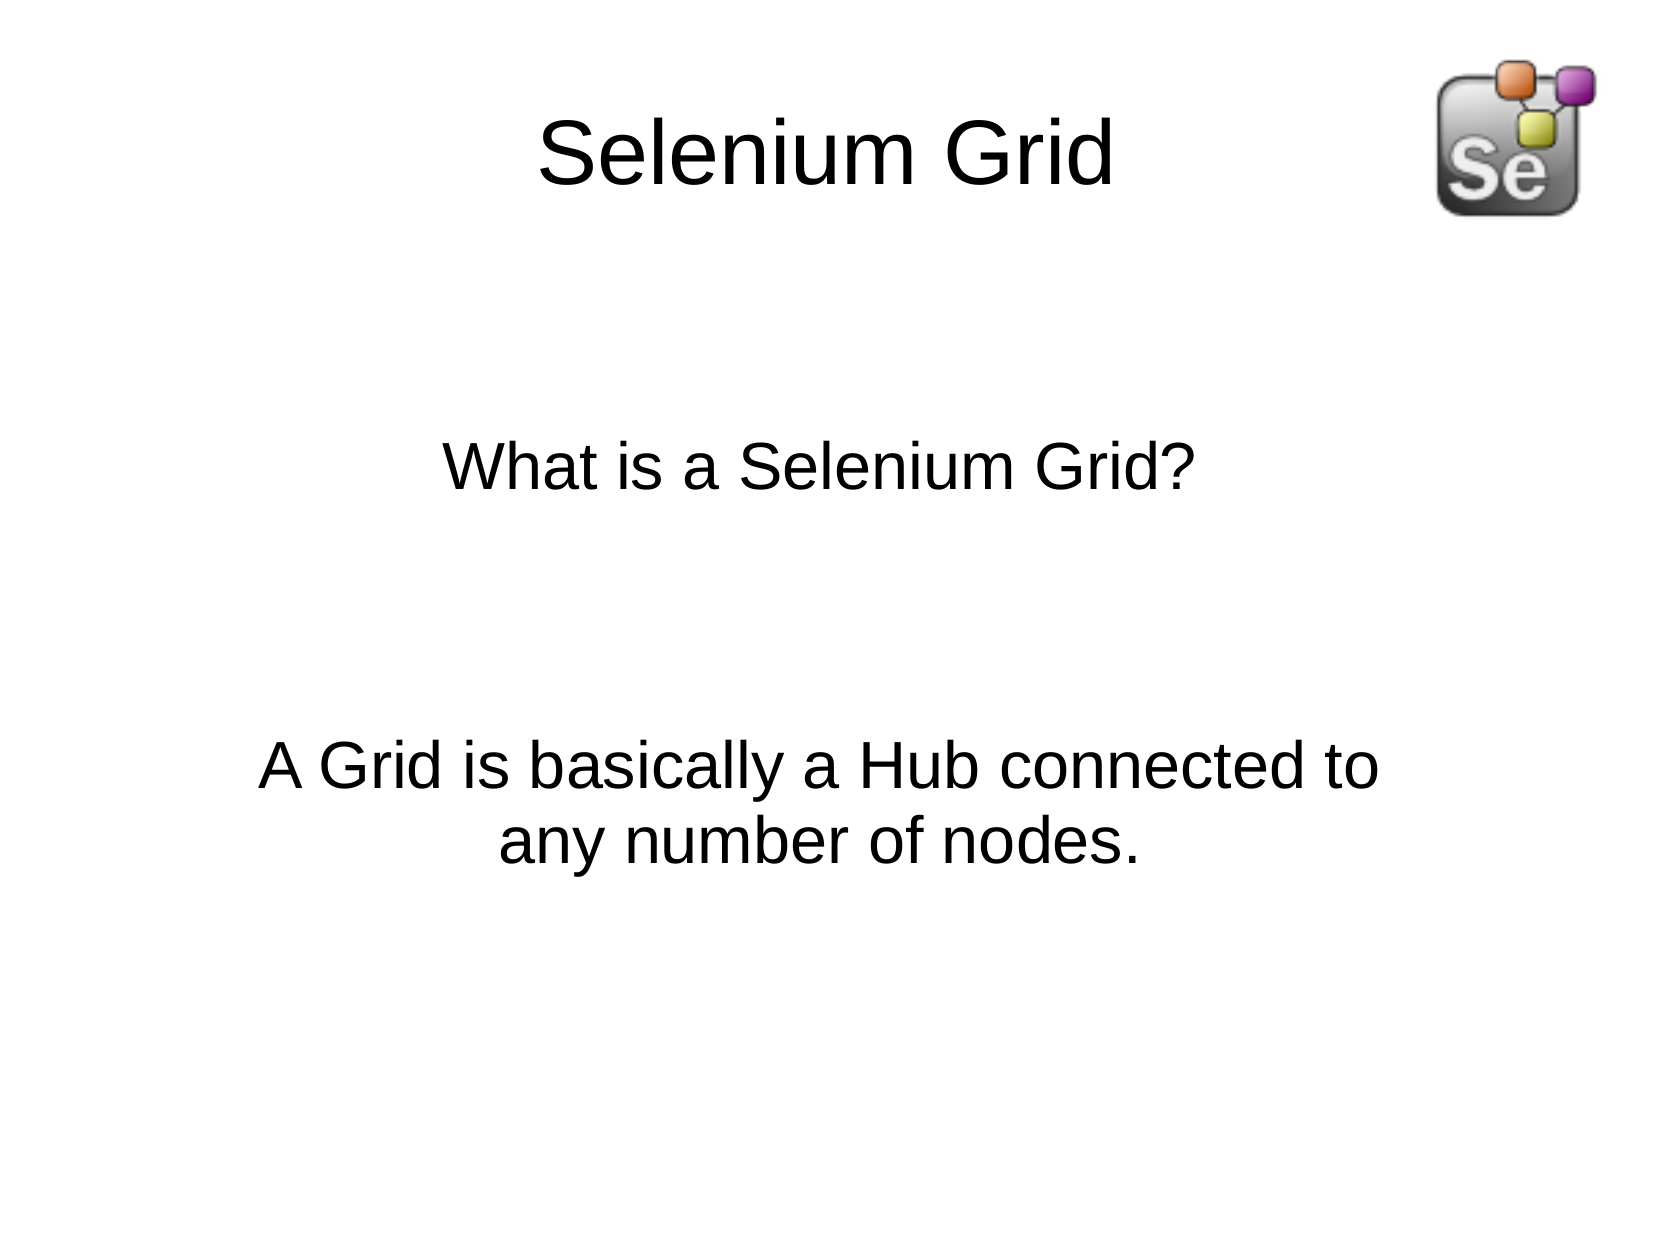

# Selenium Grid
What is a Selenium Grid?
A Grid is basically a Hub connected to any number of nodes.